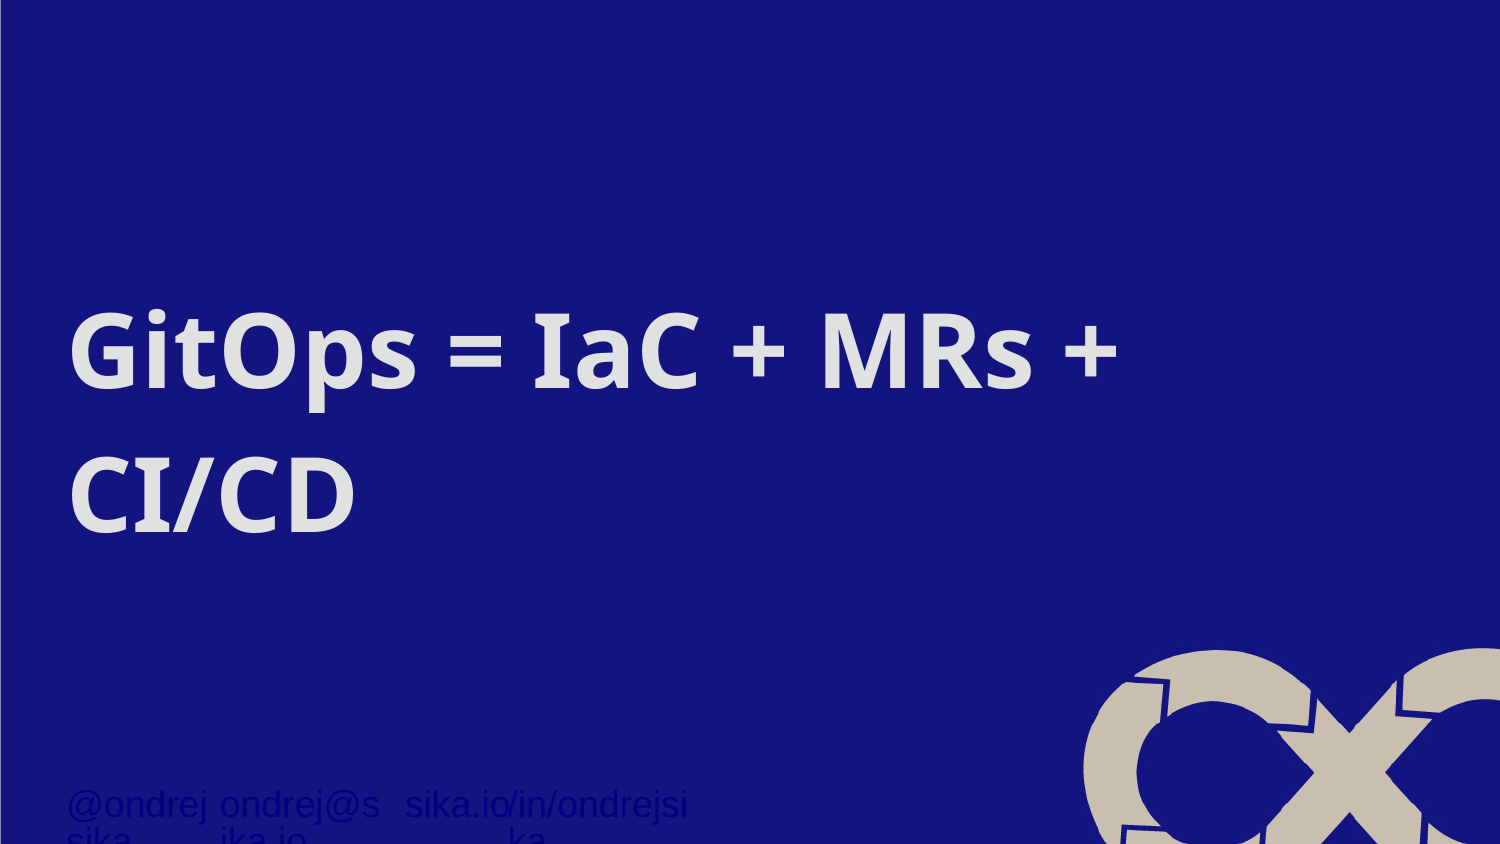

#
GitOps = IaC + MRs + CI/CD